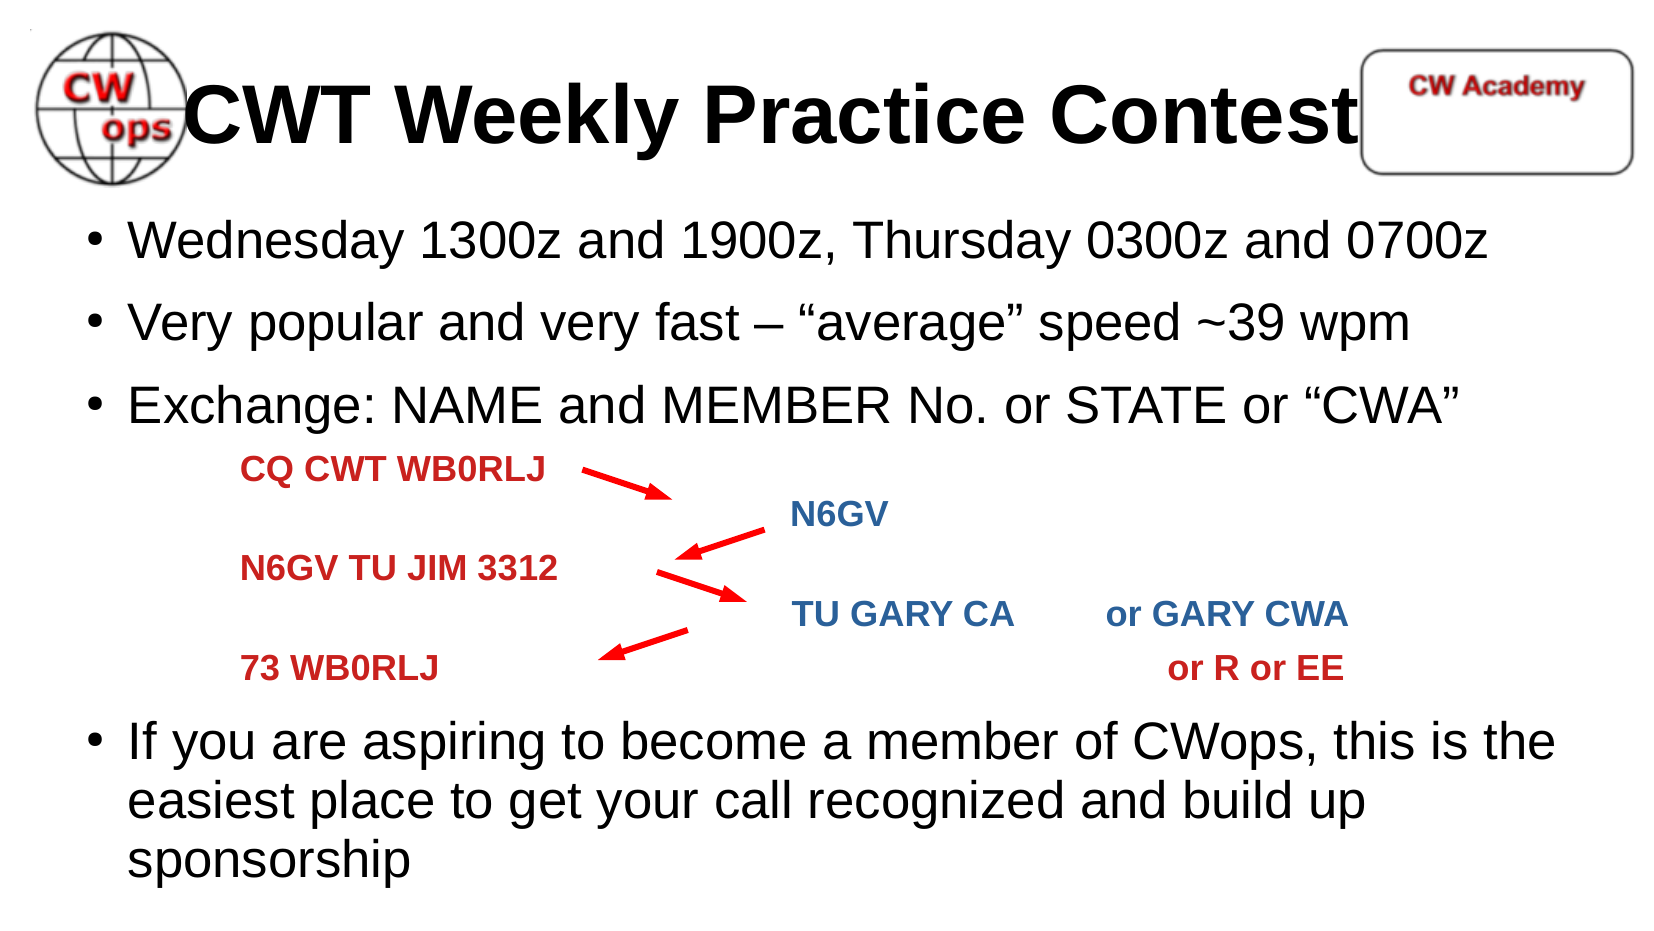

# CWT Weekly Practice Contest
Wednesday 1300z and 1900z, Thursday 0300z and 0700z
Very popular and very fast – “average” speed ~39 wpm
Exchange: NAME and MEMBER No. or STATE or “CWA”
CQ CWT WB0RLJ
 	 N6GV
N6GV TU JIM 3312
 TU GARY CA				 					or GARY CWA
73 WB0RLJ													 or R or EE
If you are aspiring to become a member of CWops, this is the easiest place to get your call recognized and build up sponsorship